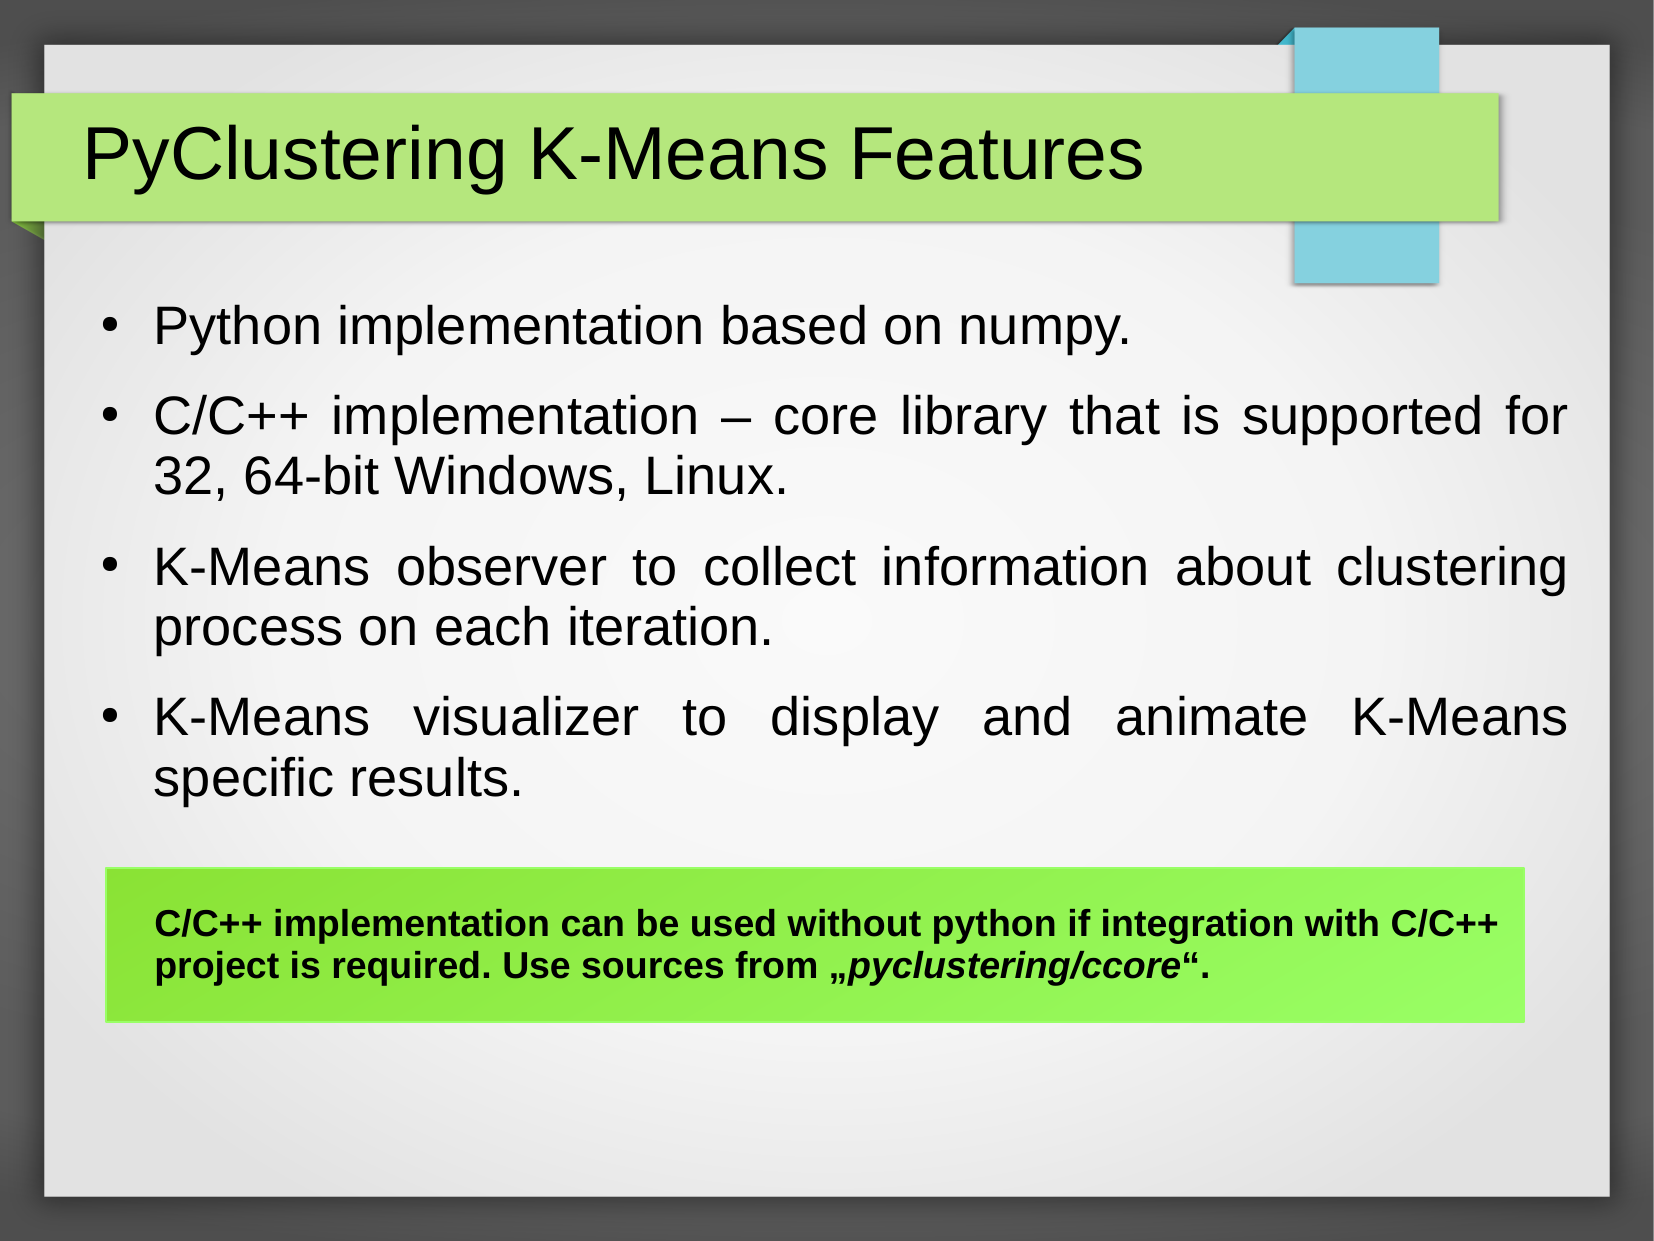

# PyClustering K-Means Features
Python implementation based on numpy.
C/C++ implementation – core library that is supported for 32, 64-bit Windows, Linux.
K-Means observer to collect information about clustering process on each iteration.
K-Means visualizer to display and animate K-Means specific results.
C/C++ implementation can be used without python if integration with C/C++
project is required. Use sources from „pyclustering/ccore“.